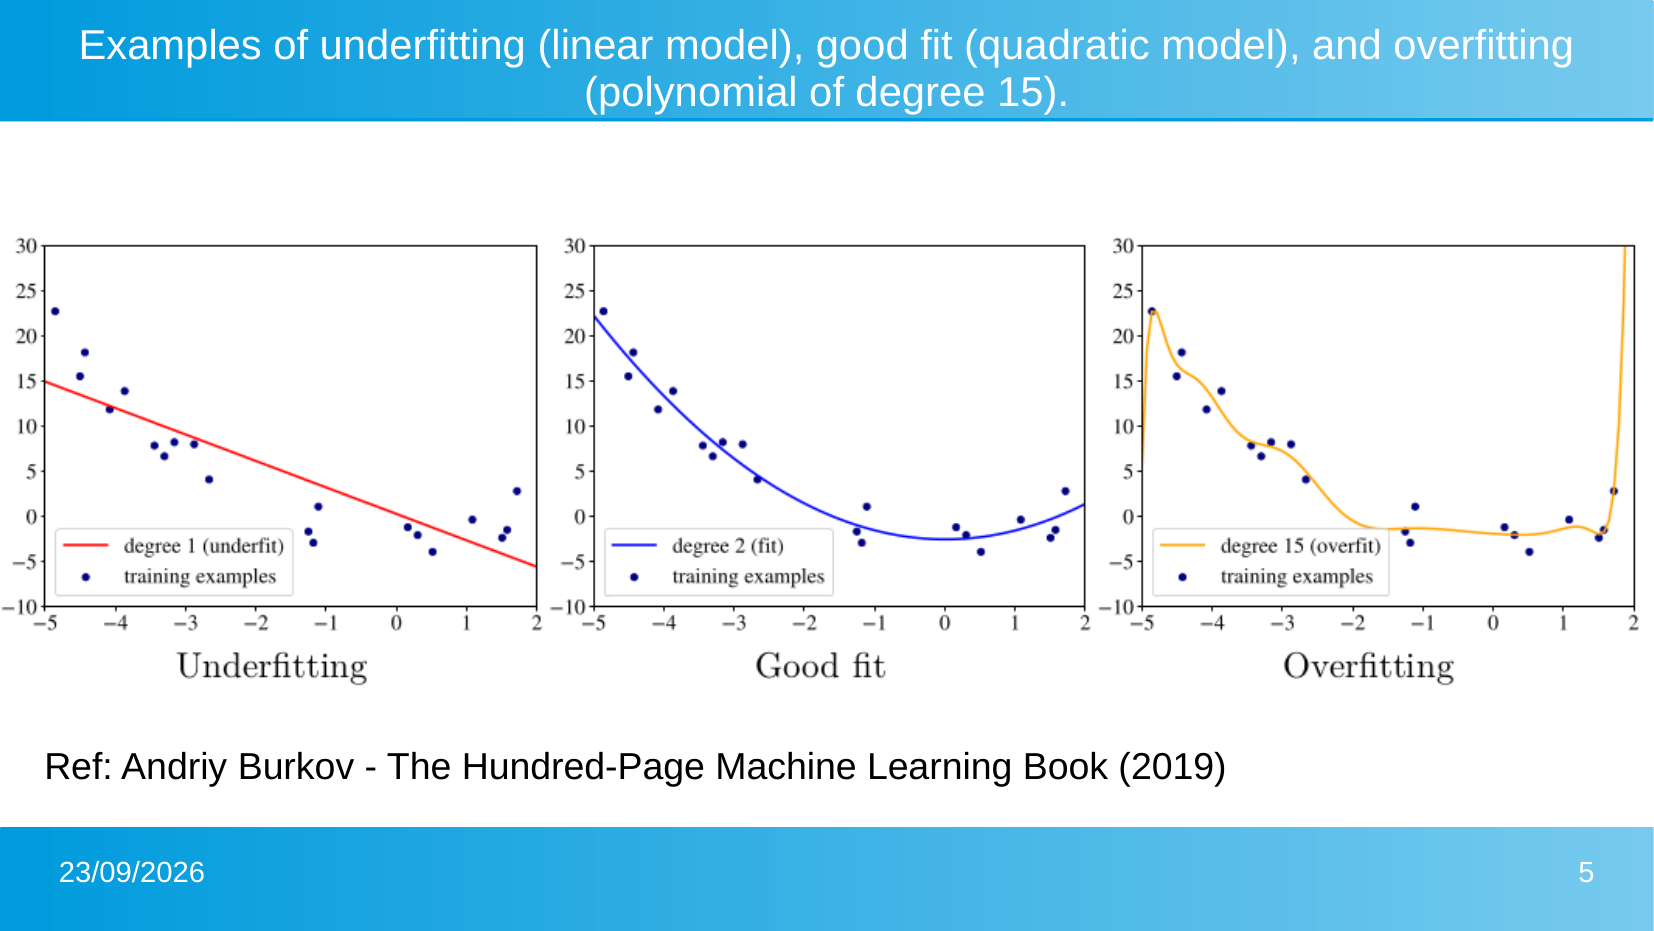

# Examples of underfitting (linear model), good fit (quadratic model), and overfitting (polynomial of degree 15).
Ref: Andriy Burkov - The Hundred-Page Machine Learning Book (2019)
5